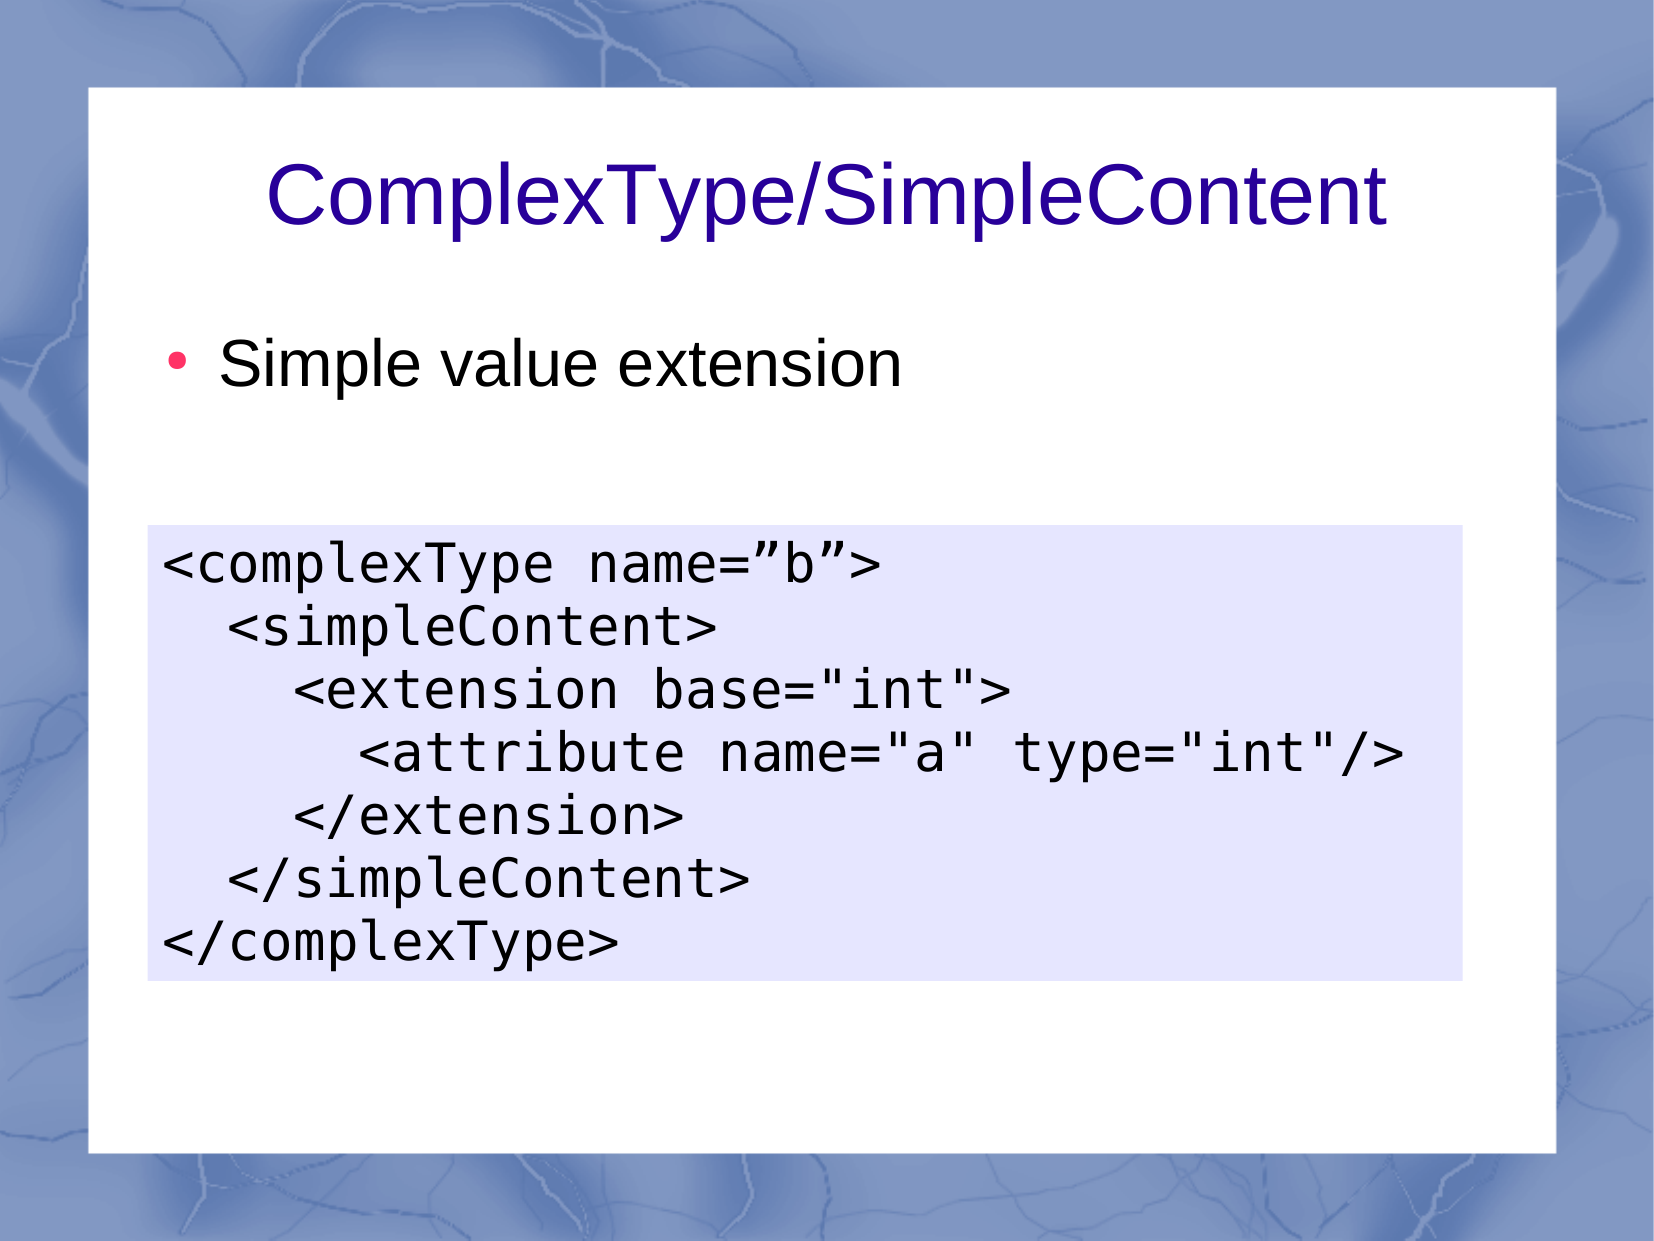

# ComplexType/SimpleContent
Simple value extension
<complexType name=”b”>
 <simpleContent>
 <extension base="int">
 <attribute name="a" type="int"/>
 </extension>
 </simpleContent>
</complexType>